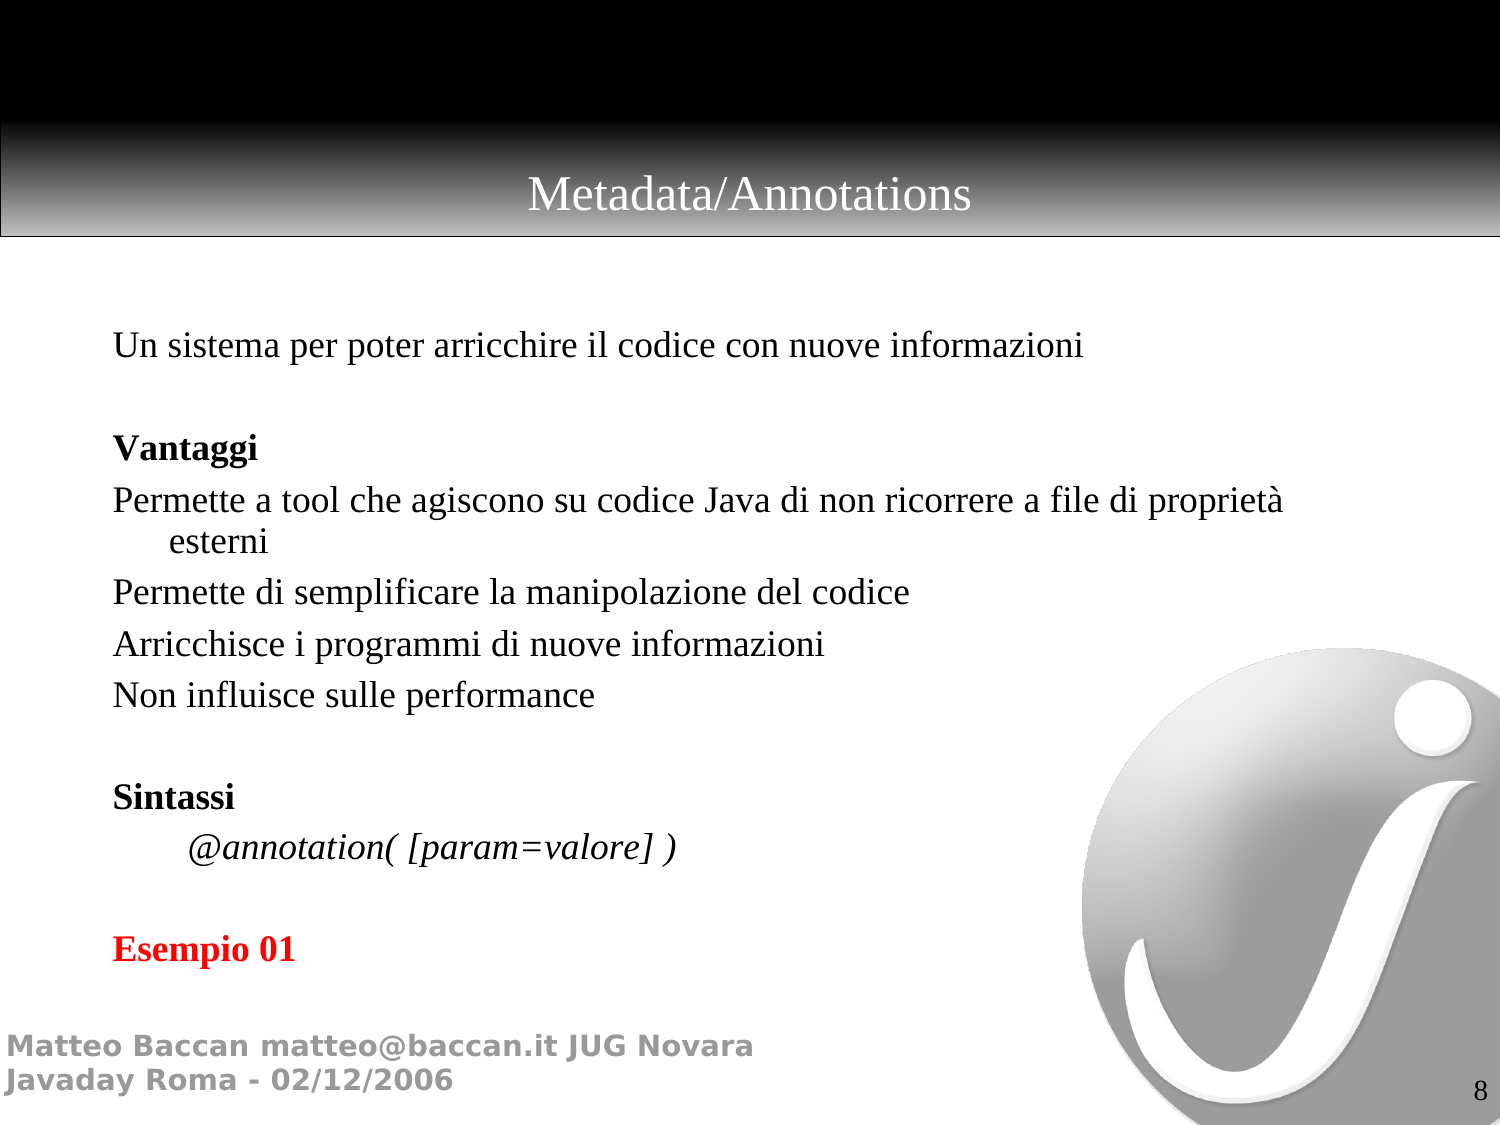

# Metadata/Annotations
Un sistema per poter arricchire il codice con nuove informazioni
Vantaggi
Permette a tool che agiscono su codice Java di non ricorrere a file di proprietà esterni
Permette di semplificare la manipolazione del codice
Arricchisce i programmi di nuove informazioni
Non influisce sulle performance
Sintassi
@annotation( [param=valore] )
Esempio 01